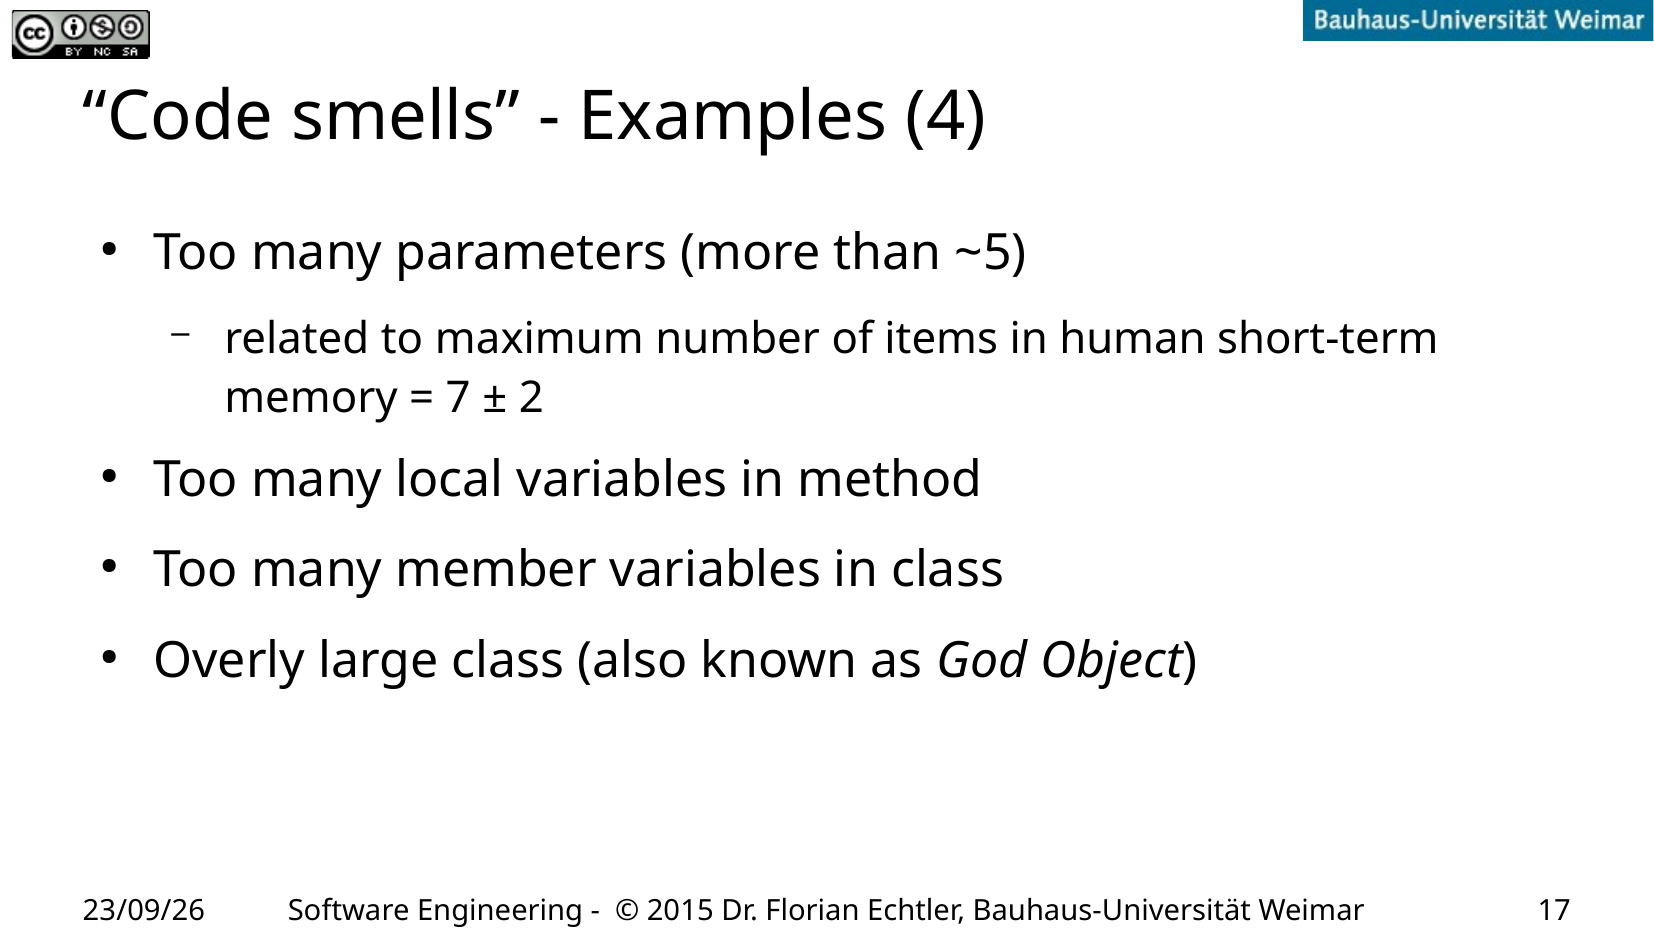

# “Code smells” - Examples (4)
Too many parameters (more than ~5)
related to maximum number of items in human short-term memory = 7 ± 2
Too many local variables in method
Too many member variables in class
Overly large class (also known as God Object)
Software Engineering - © 2015 Dr. Florian Echtler, Bauhaus-Universität Weimar
17